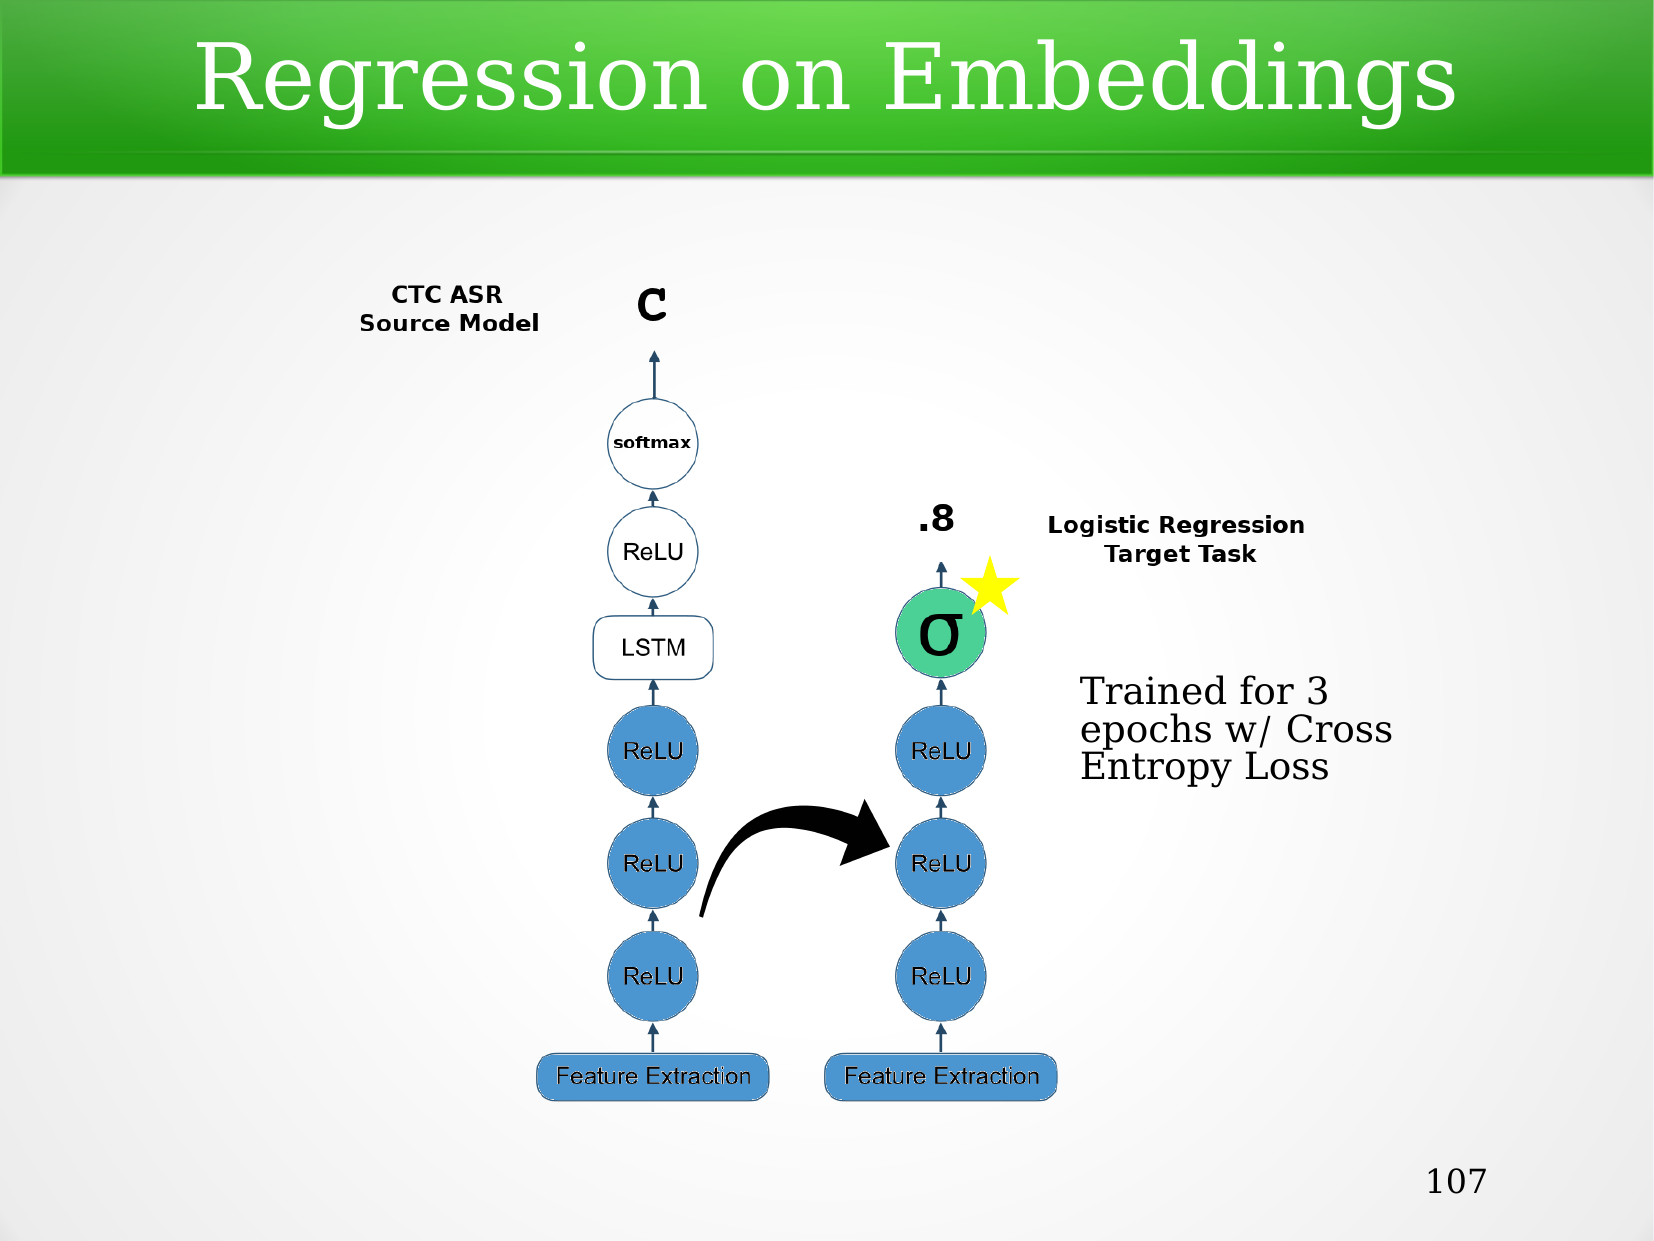

# Regression on Embeddings
Trained for 3 epochs w/ Cross Entropy Loss